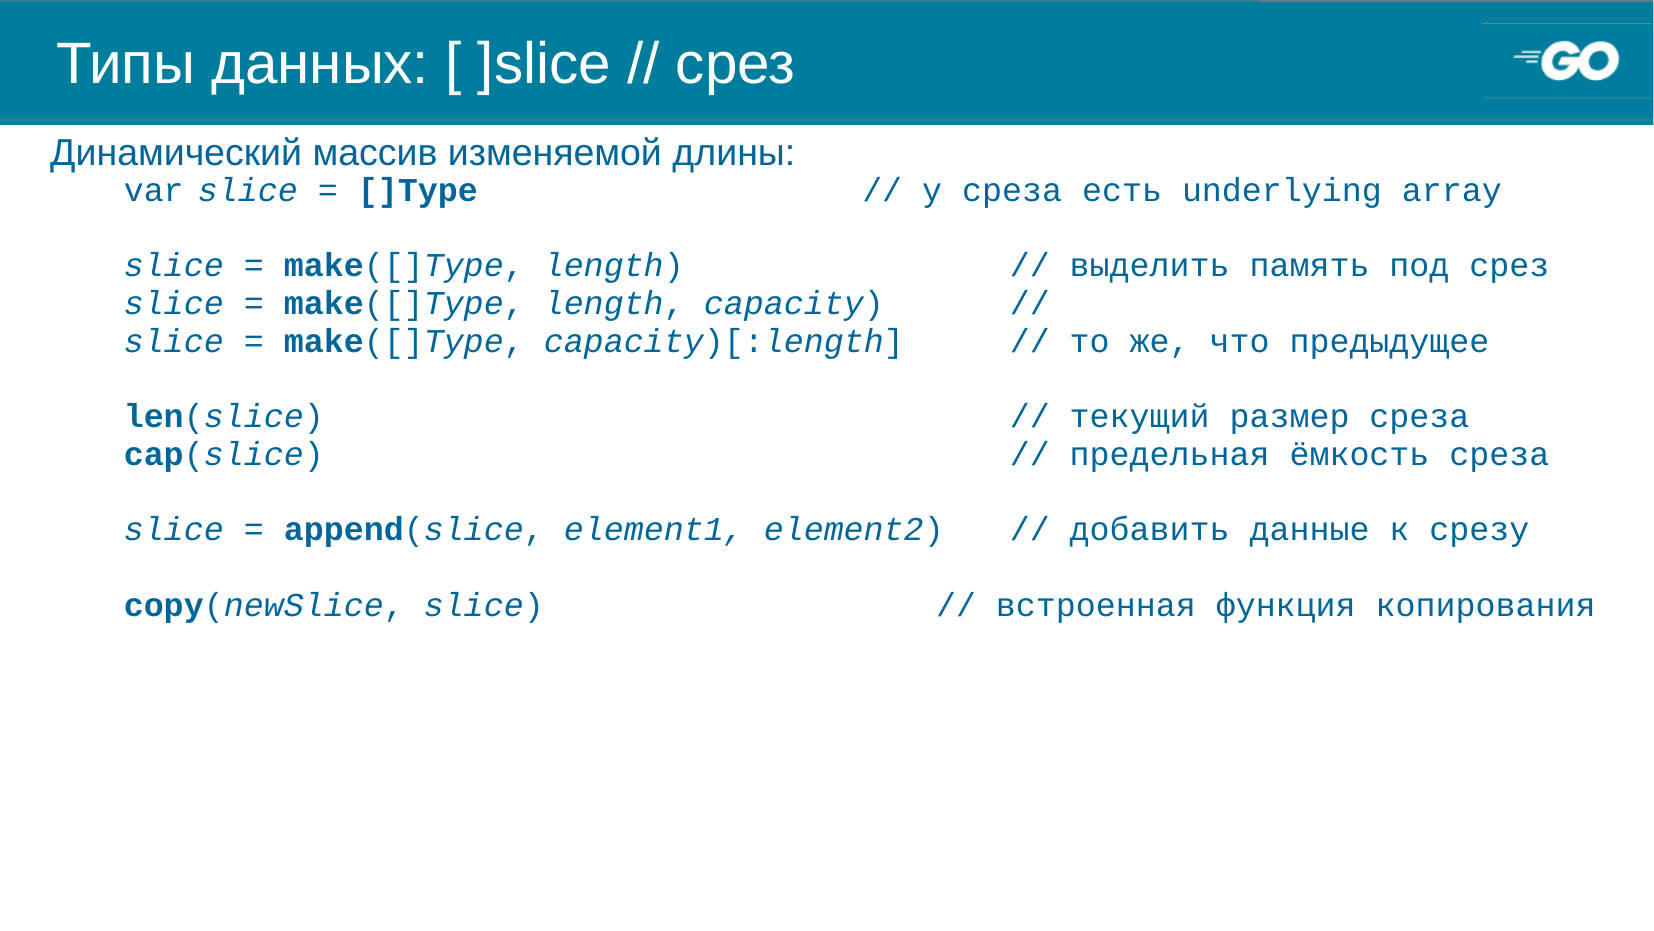

Типы данных: [ ]slice // срез
Динамический массив изменяемой длины:
	var	slice = []Type						// у среза есть underlying array
	slice = make([]Type, length)					// выделить память под срез
	slice = make([]Type, length, capacity)		//
	slice = make([]Type, capacity)[:length]		// то же, что предыдущее
	len(slice)										// текущий размер среза
	cap(slice)										// предельная ёмкость среза
	slice = append(slice, element1, element2)	// добавить данные к срезу
	copy(newSlice, slice) 						// встроенная функция копирования